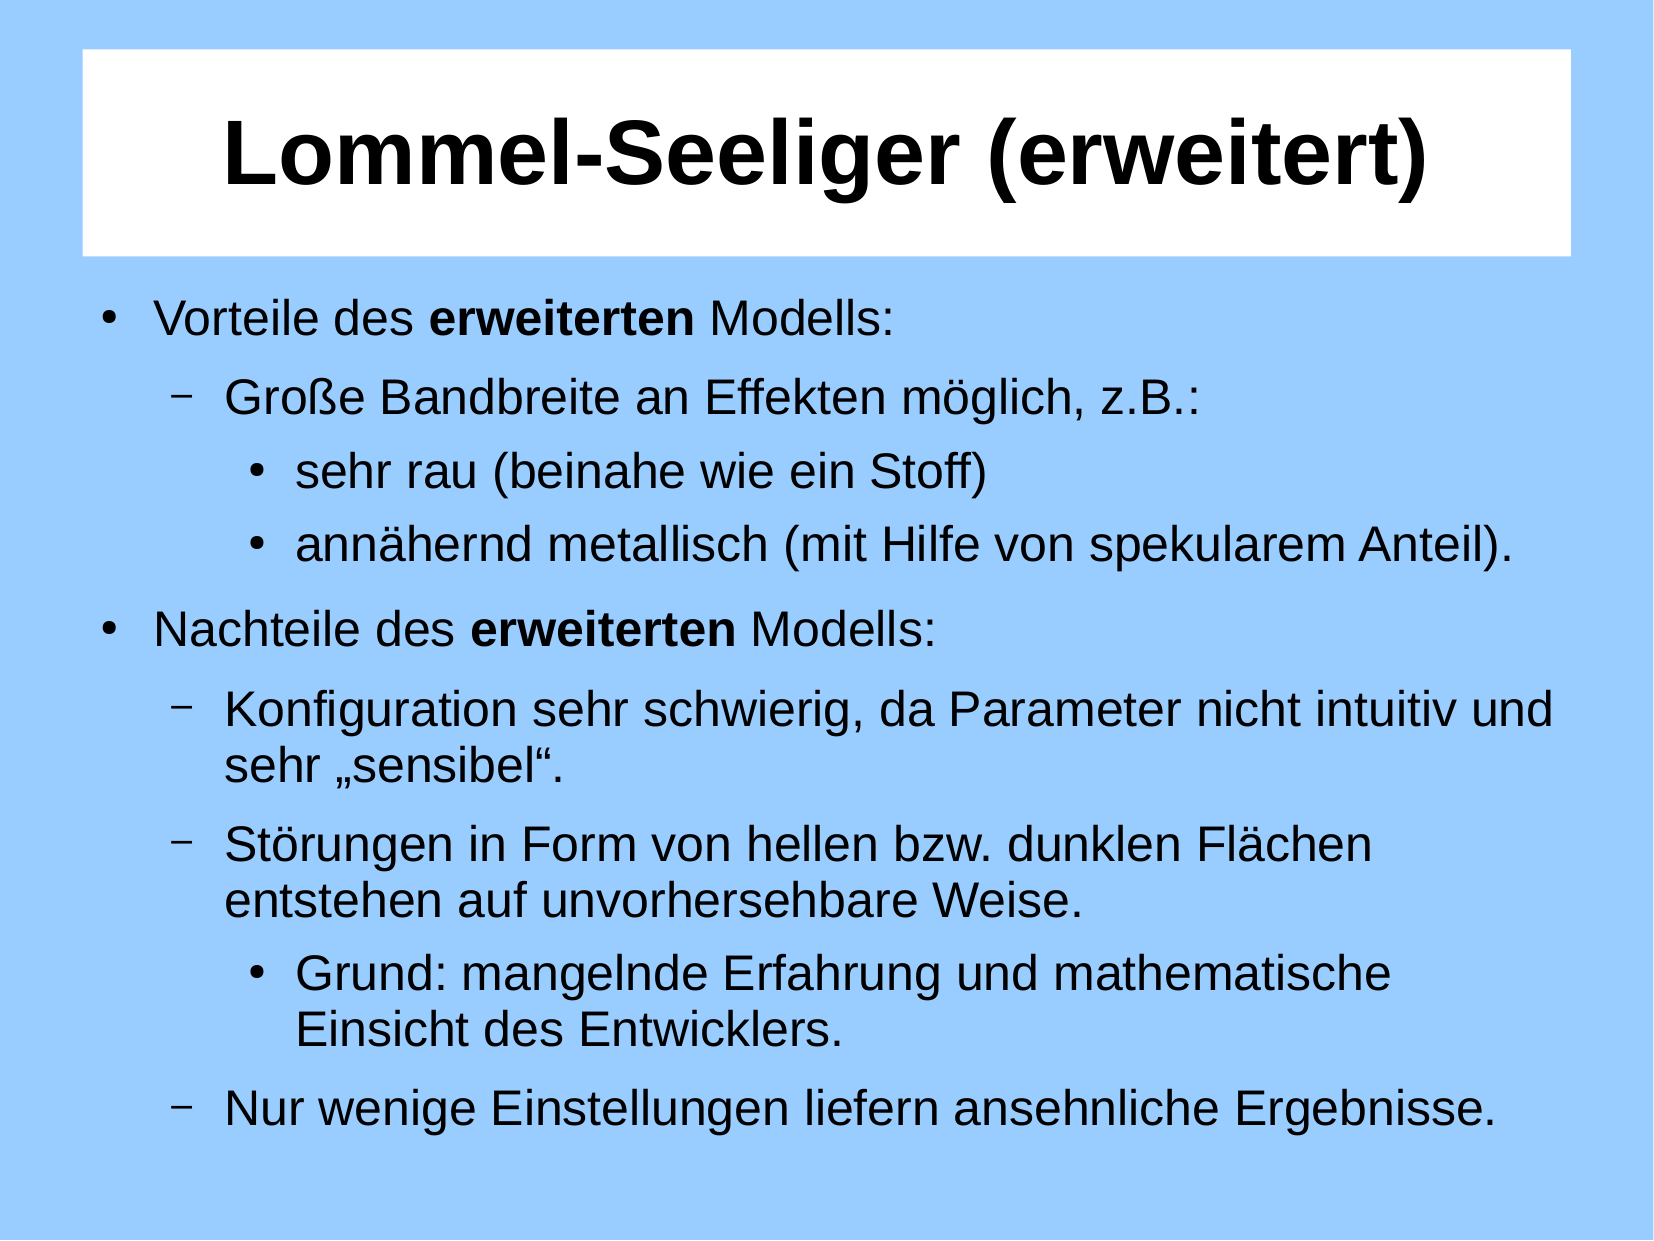

# Lommel-Seeliger (erweitert)
Vorteile des erweiterten Modells:
Große Bandbreite an Effekten möglich, z.B.:
sehr rau (beinahe wie ein Stoff)
annähernd metallisch (mit Hilfe von spekularem Anteil).
Nachteile des erweiterten Modells:
Konfiguration sehr schwierig, da Parameter nicht intuitiv und sehr „sensibel“.
Störungen in Form von hellen bzw. dunklen Flächen entstehen auf unvorhersehbare Weise.
Grund: mangelnde Erfahrung und mathematische Einsicht des Entwicklers.
Nur wenige Einstellungen liefern ansehnliche Ergebnisse.